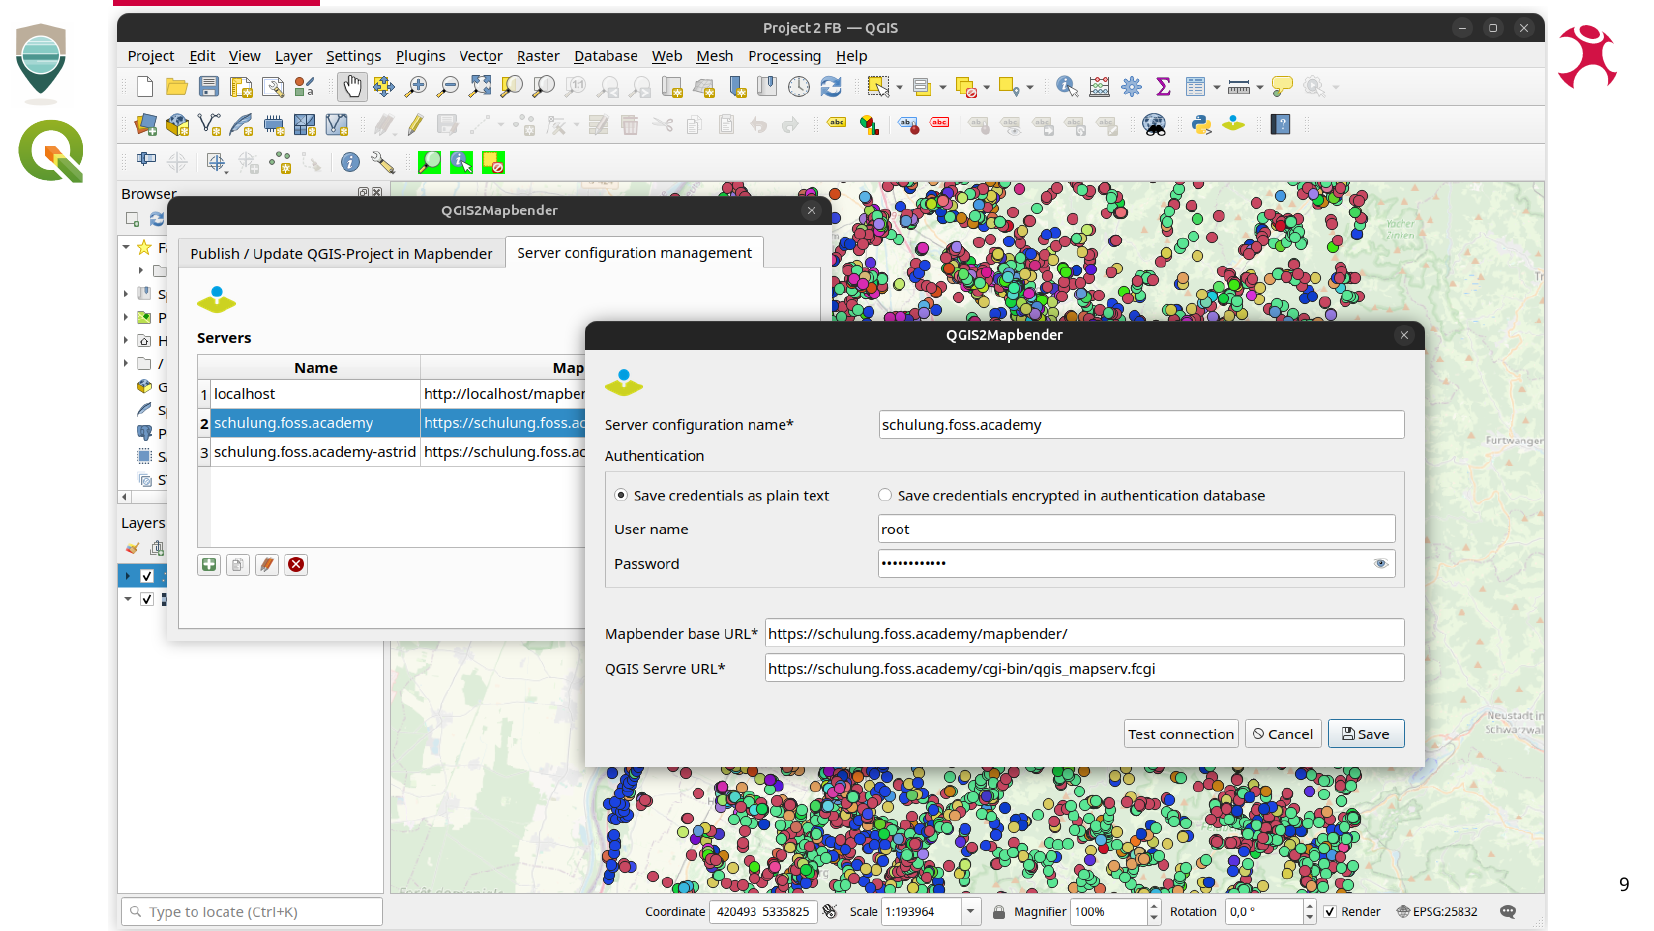

QGIS2Mapbender | Astrid Emde WhereGroup | FOSS4G Europe 2025
9